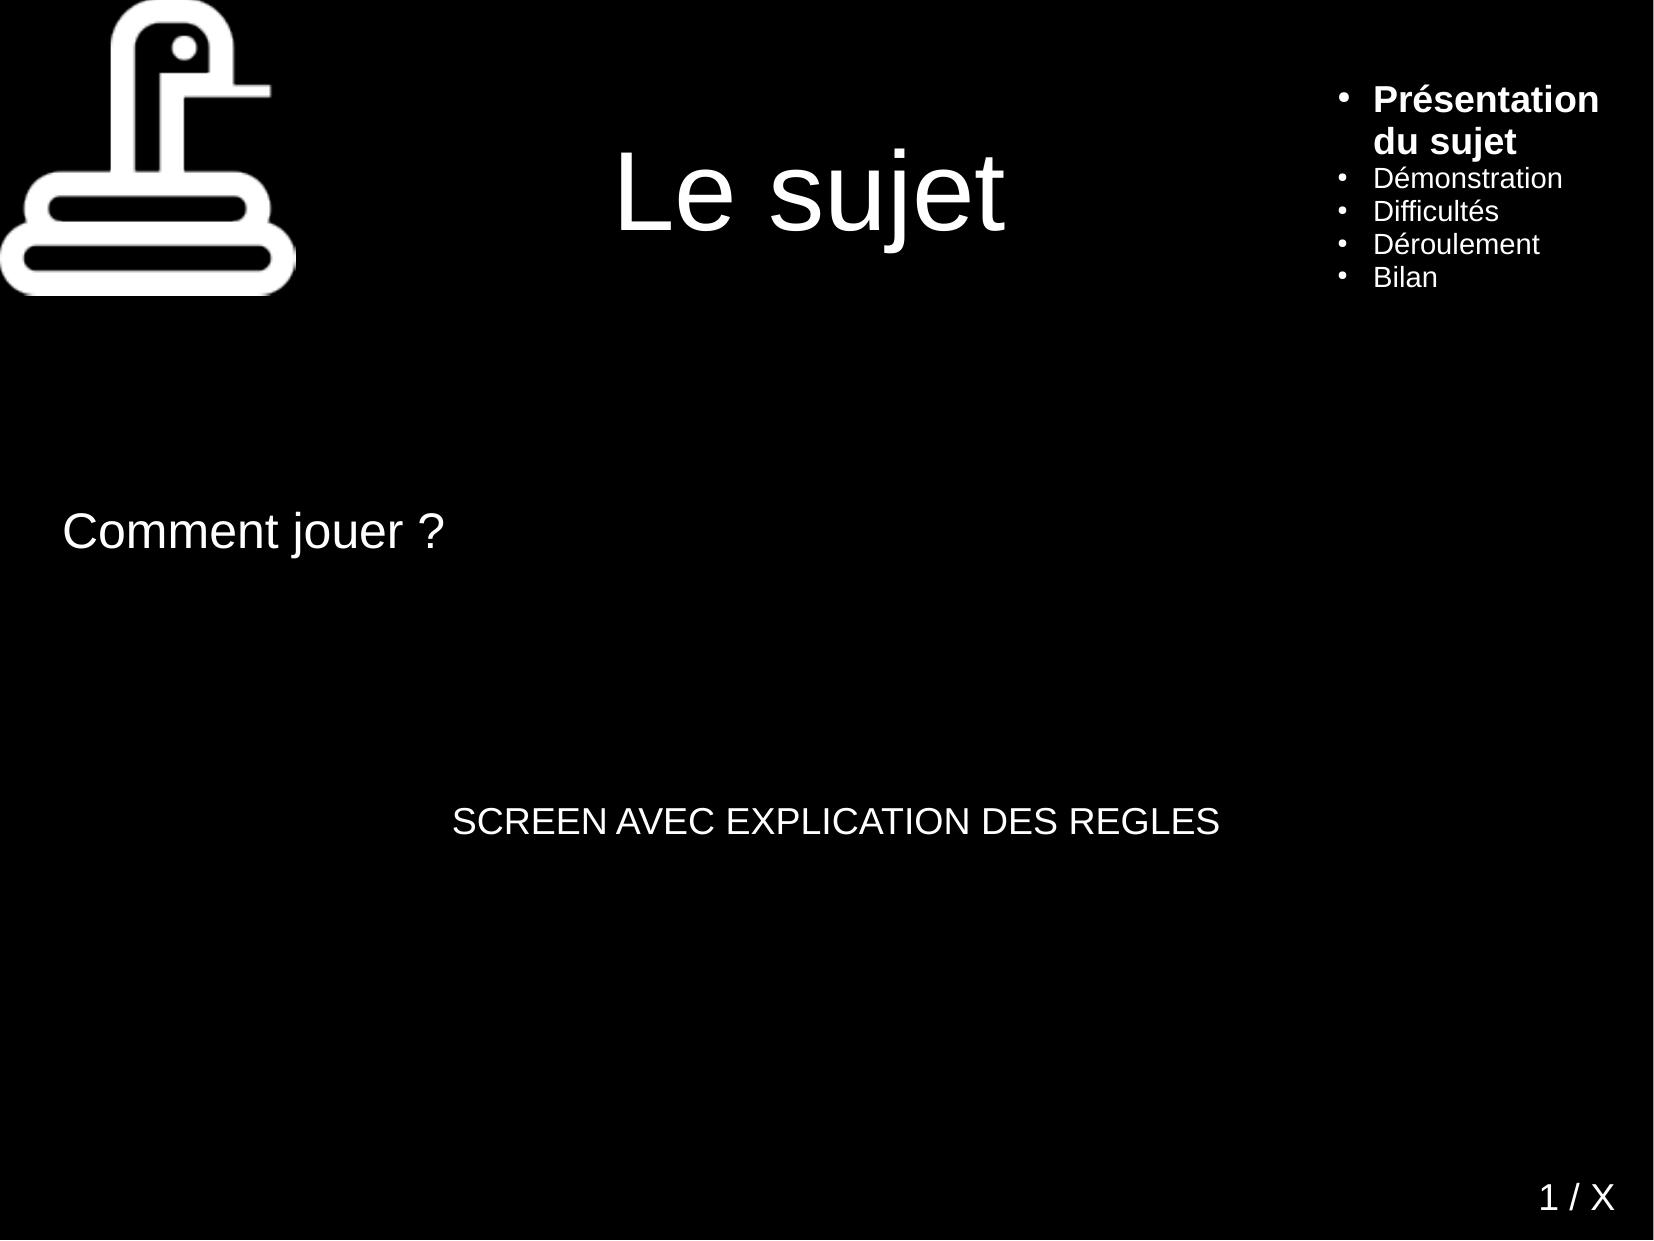

Présentation du sujet
Démonstration
Difficultés
Déroulement
Bilan
# Le sujet
Comment jouer ?
SCREEN AVEC EXPLICATION DES REGLES
1 / X